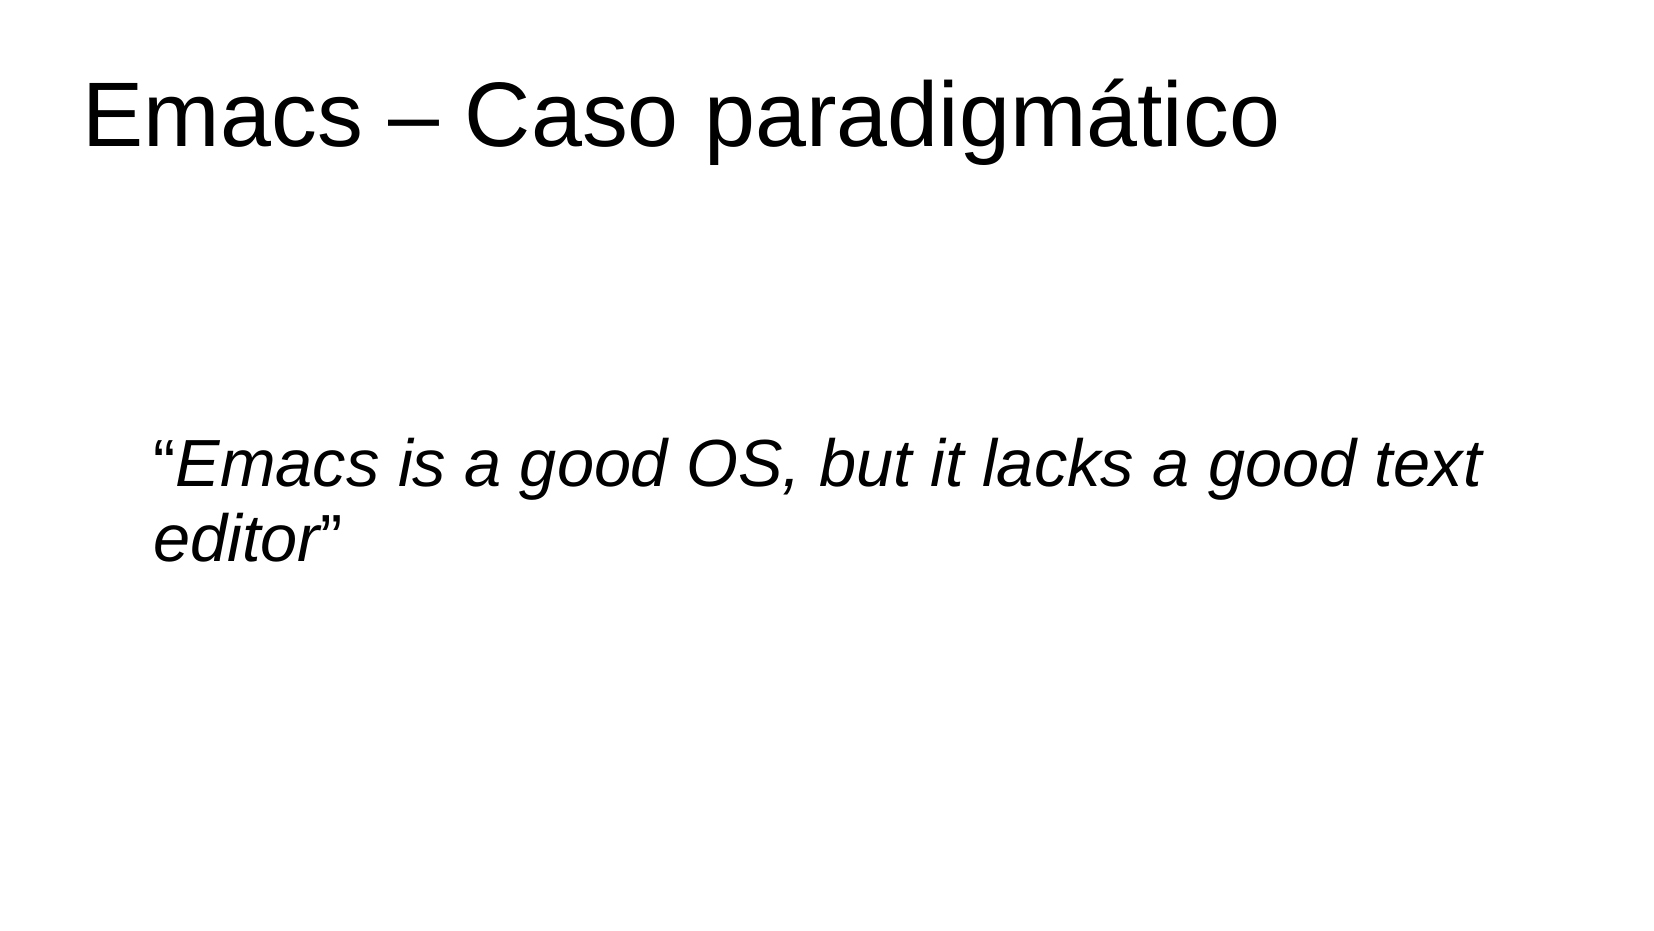

# Emacs – Caso paradigmático
“Emacs is a good OS, but it lacks a good text editor”